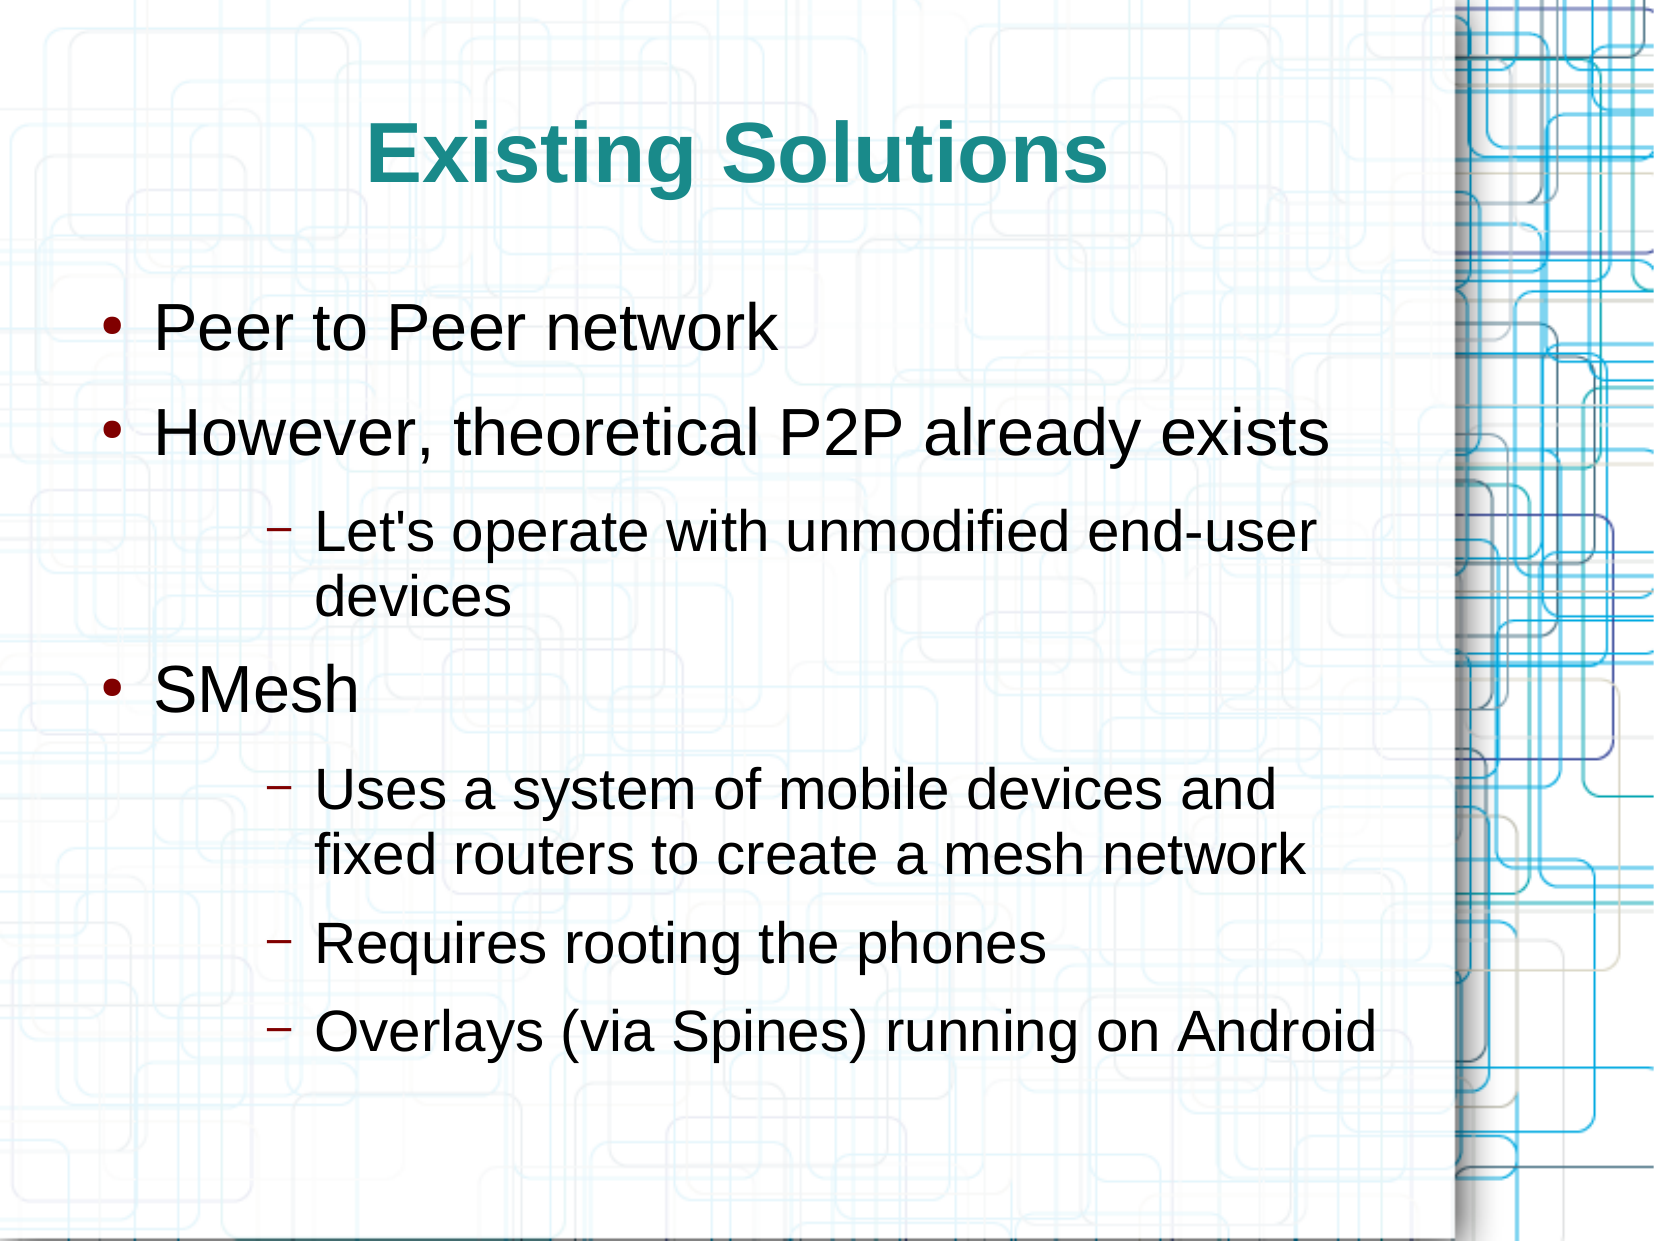

# Existing Solutions
Peer to Peer network
However, theoretical P2P already exists
Let's operate with unmodified end-user devices
SMesh
Uses a system of mobile devices and fixed routers to create a mesh network
Requires rooting the phones
Overlays (via Spines) running on Android